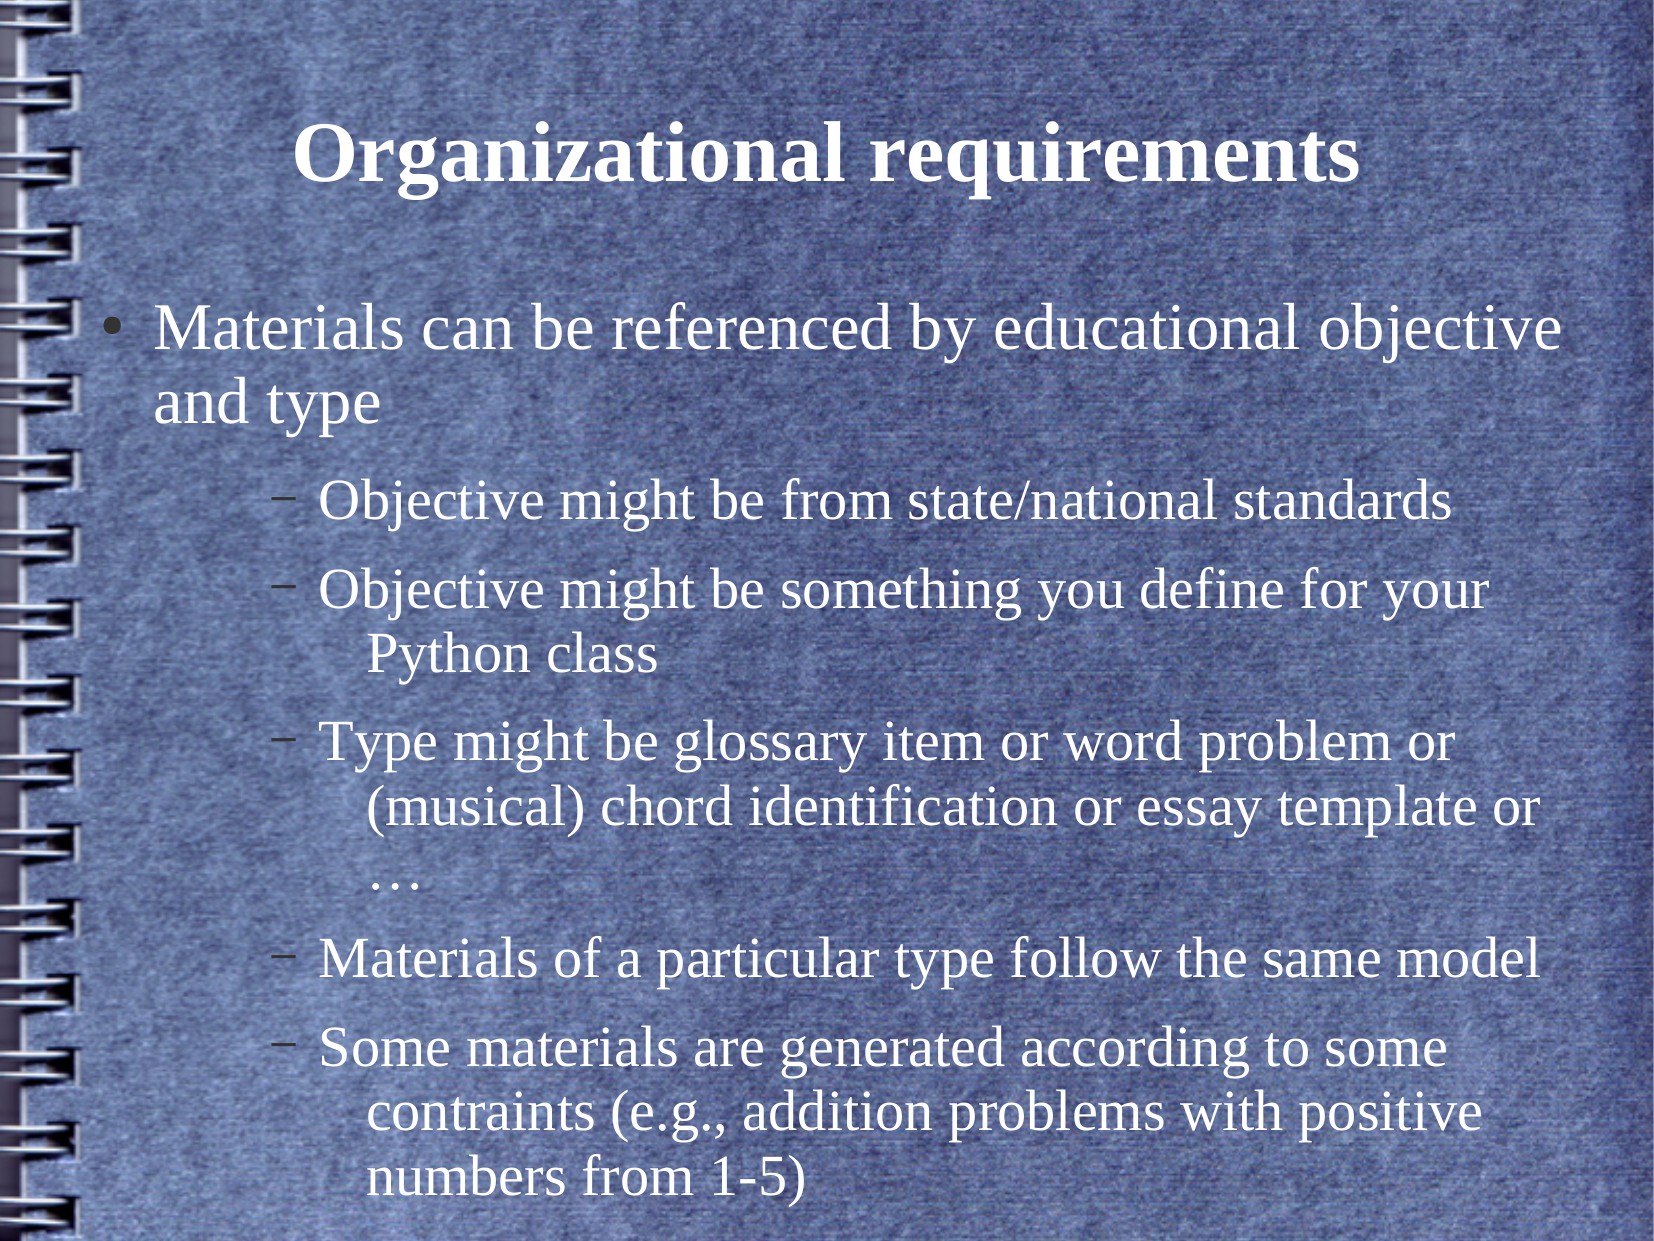

# Organizational requirements
Materials can be referenced by educational objective and type
Objective might be from state/national standards
Objective might be something you define for your Python class
Type might be glossary item or word problem or (musical) chord identification or essay template or …
Materials of a particular type follow the same model
Some materials are generated according to some contraints (e.g., addition problems with positive numbers from 1-5)